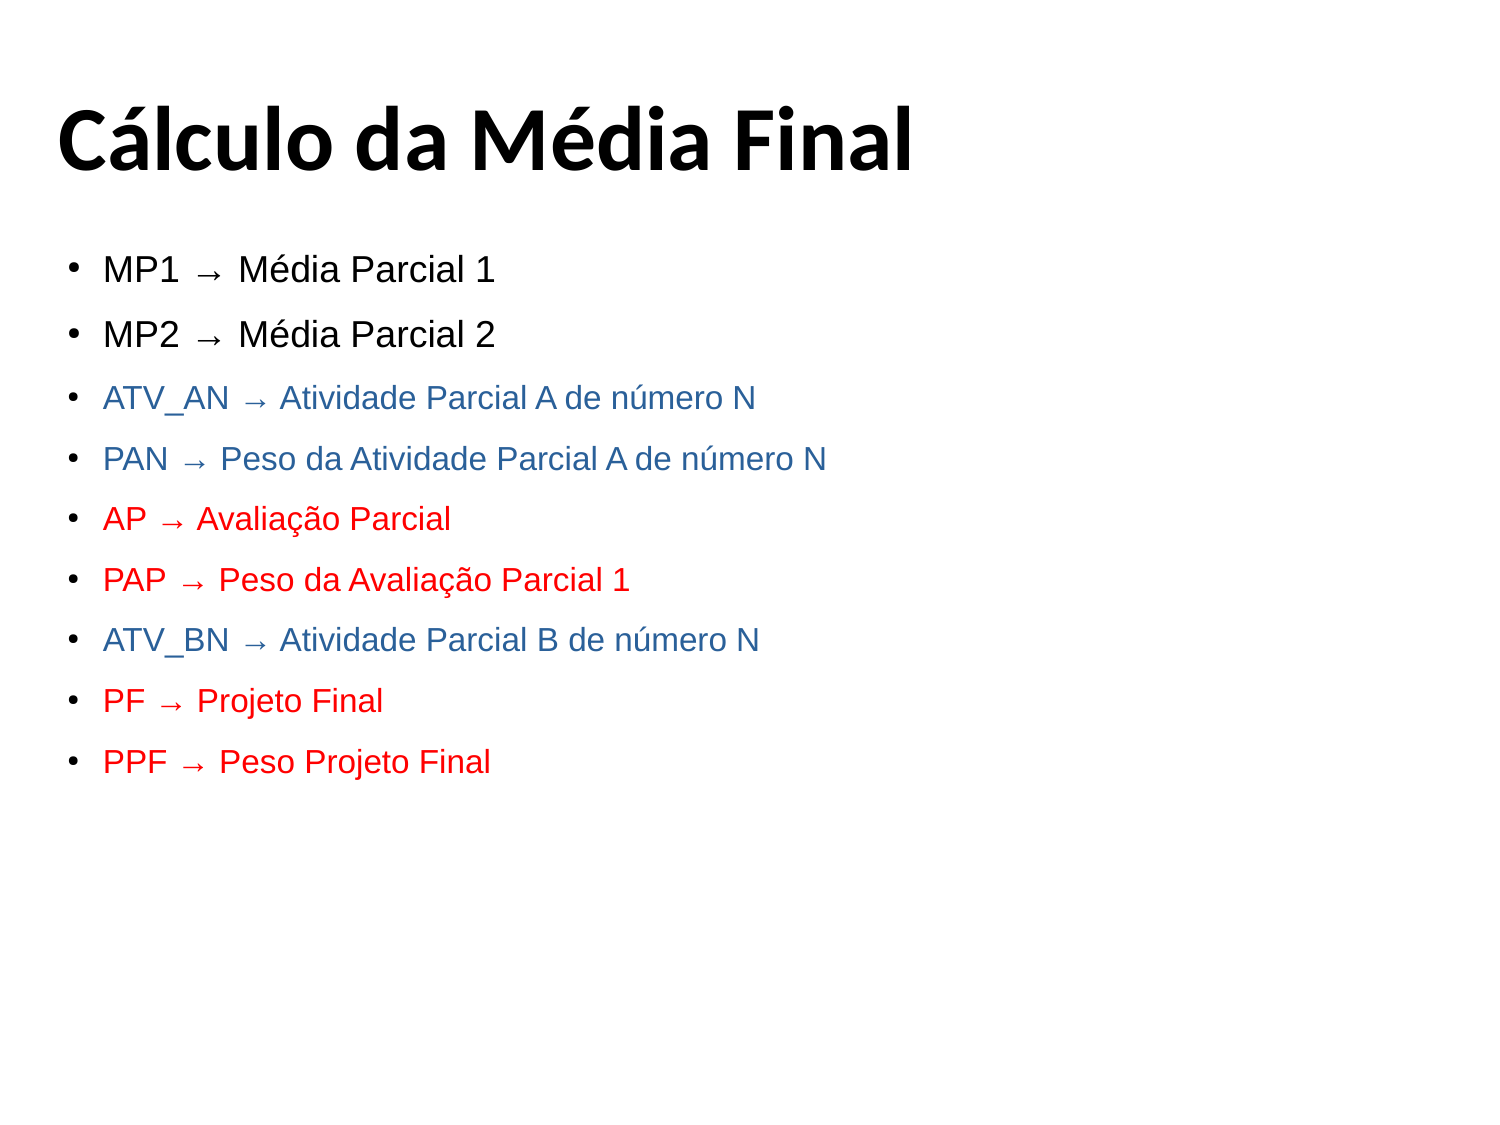

# Cálculo da Média Final
MP1 → Média Parcial 1
MP2 → Média Parcial 2
ATV_AN → Atividade Parcial A de número N
PAN → Peso da Atividade Parcial A de número N
AP → Avaliação Parcial
PAP → Peso da Avaliação Parcial 1
ATV_BN → Atividade Parcial B de número N
PF → Projeto Final
PPF → Peso Projeto Final